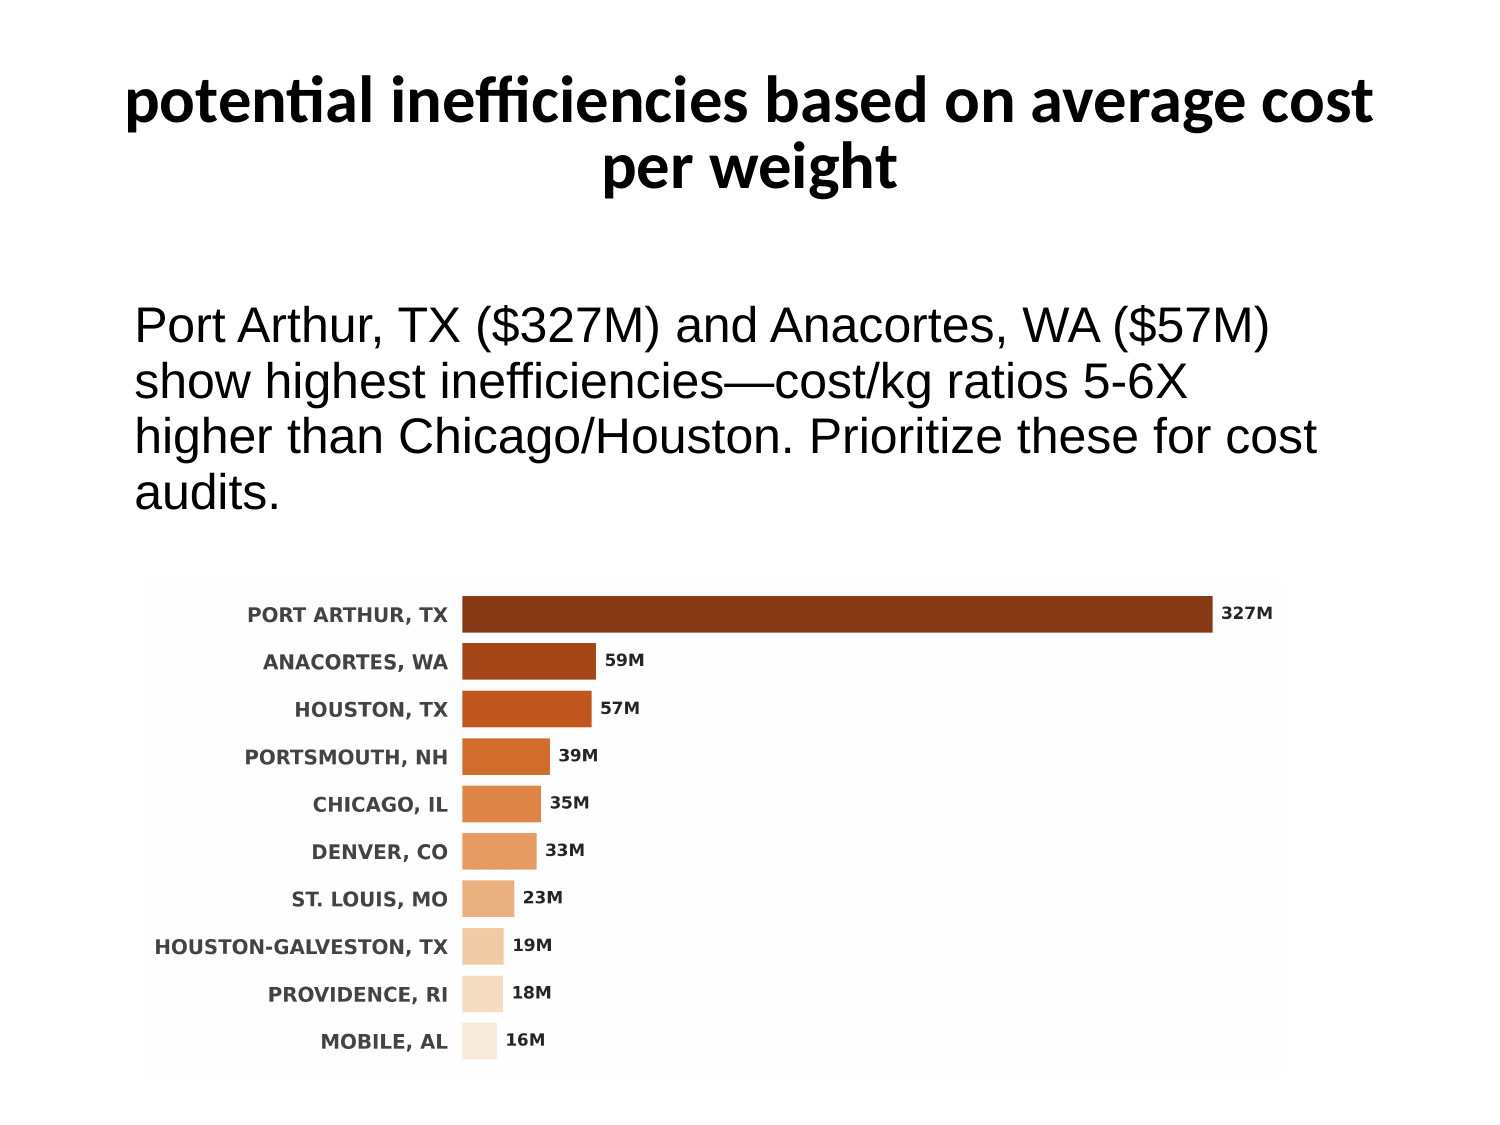

# potential inefficiencies based on average cost per weight
Port Arthur, TX ($327M) and Anacortes, WA ($57M) show highest inefficiencies—cost/kg ratios 5-6X higher than Chicago/Houston. Prioritize these for cost audits.